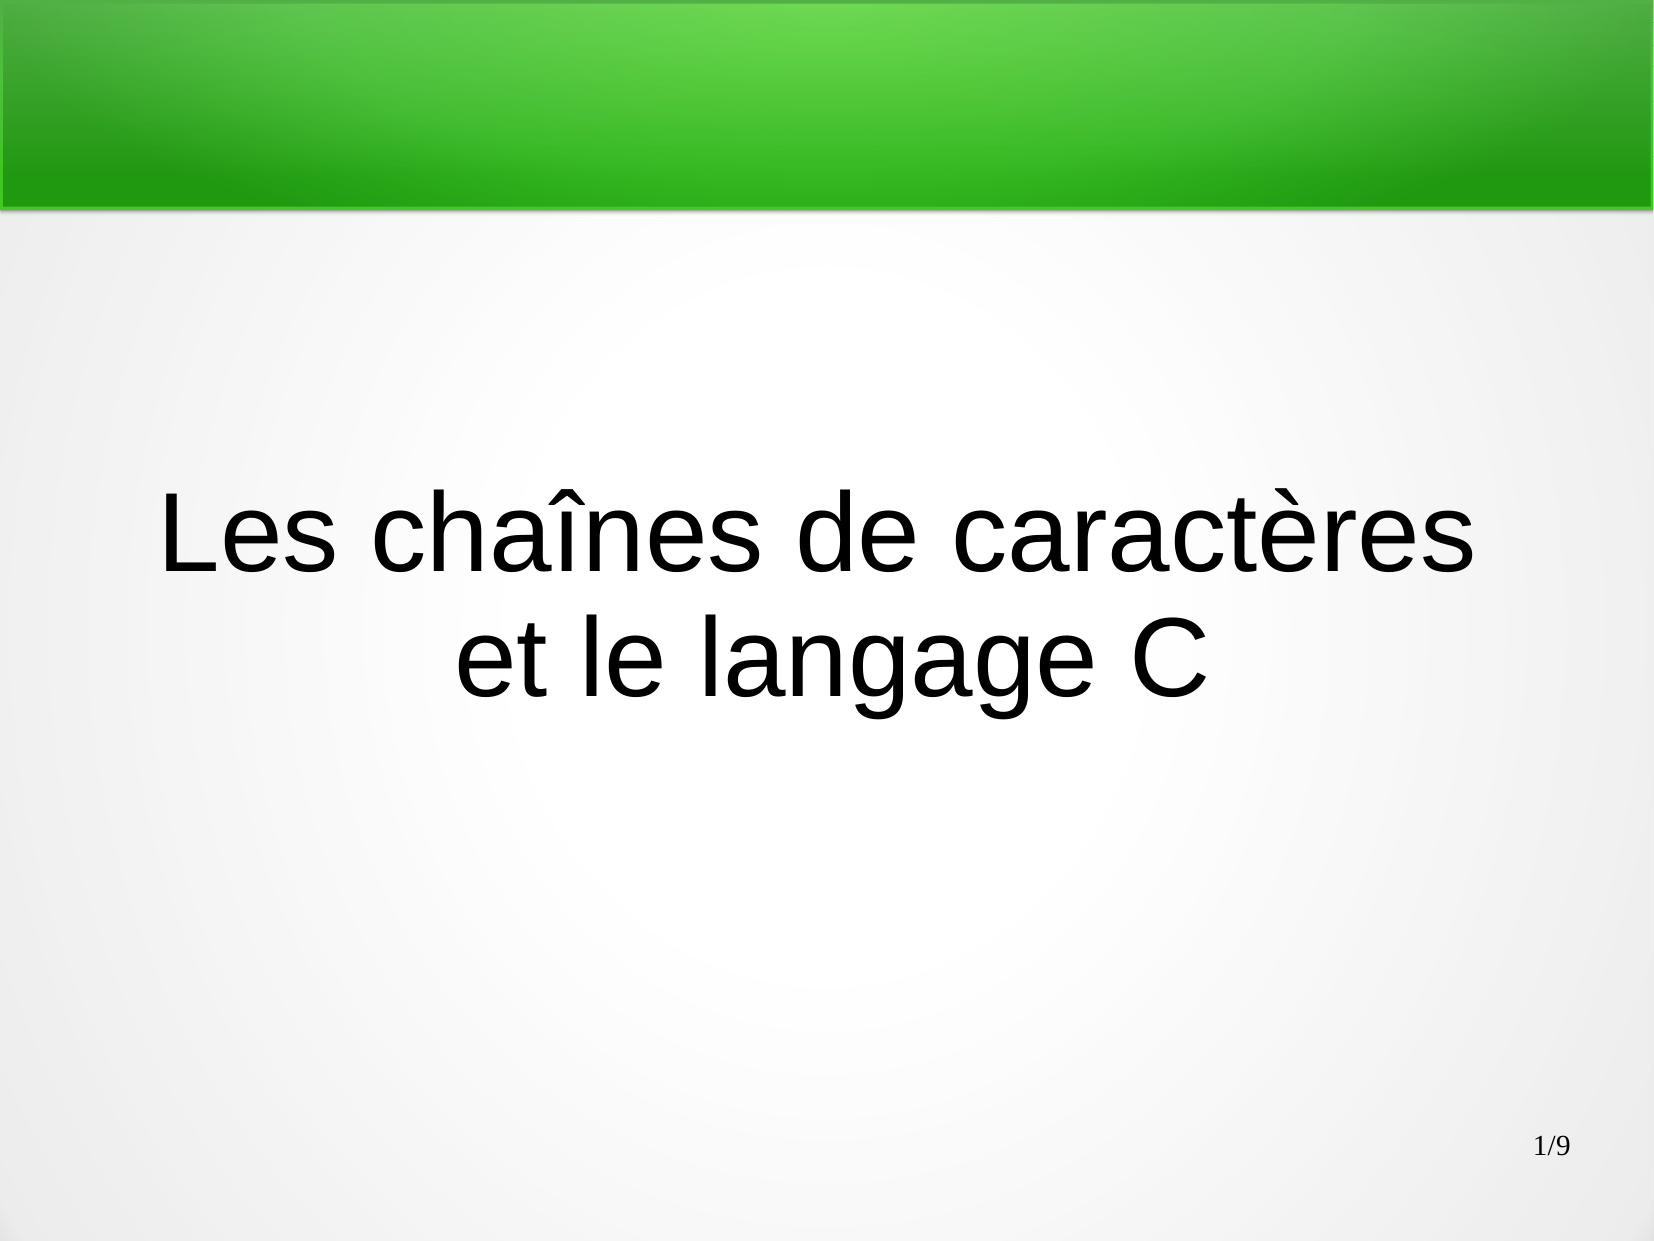

# Les chaînes de caractères et le langage C
1